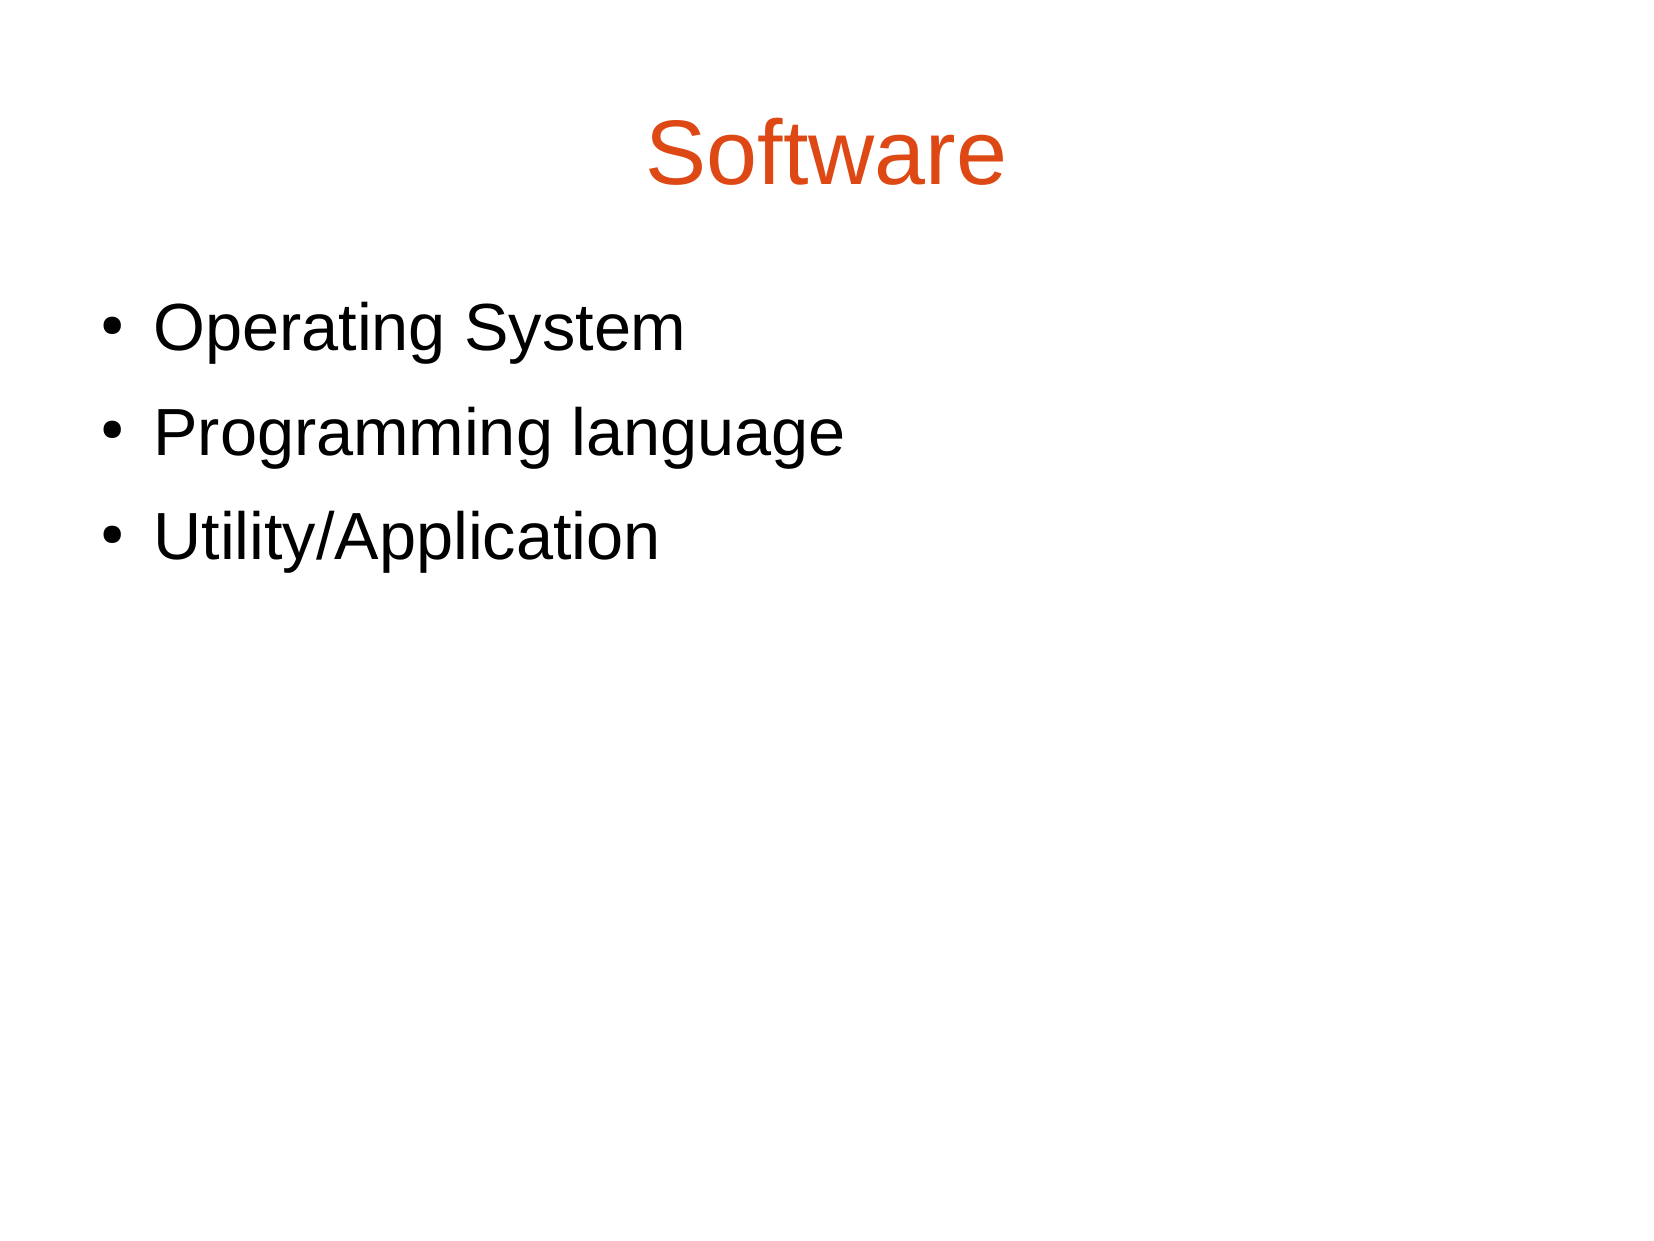

# Software
Operating System
Programming language
Utility/Application